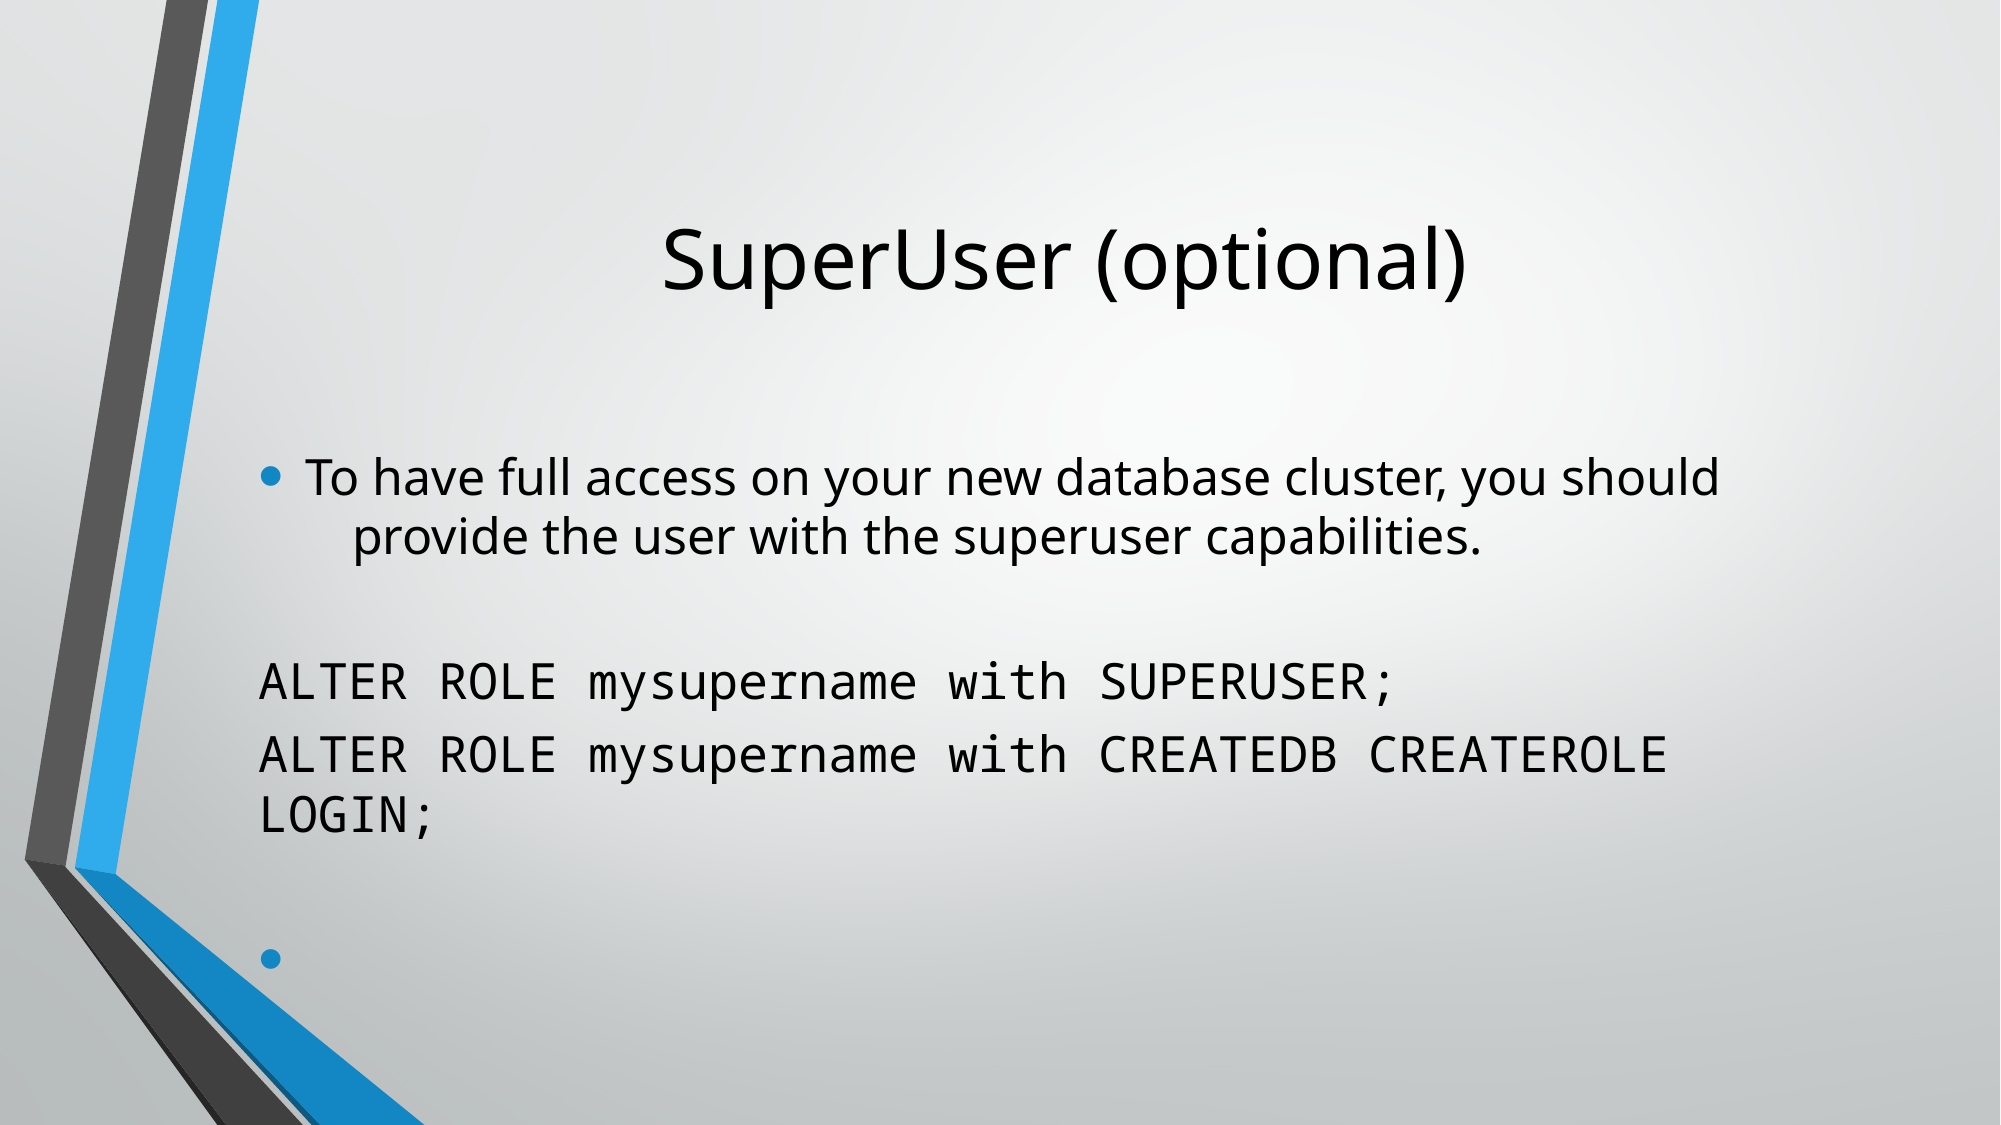

# SuperUser (optional)
To have full access on your new database cluster, you should provide the user with the superuser capabilities.
ALTER ROLE mysupername with SUPERUSER;
ALTER ROLE mysupername with CREATEDB CREATEROLE LOGIN;